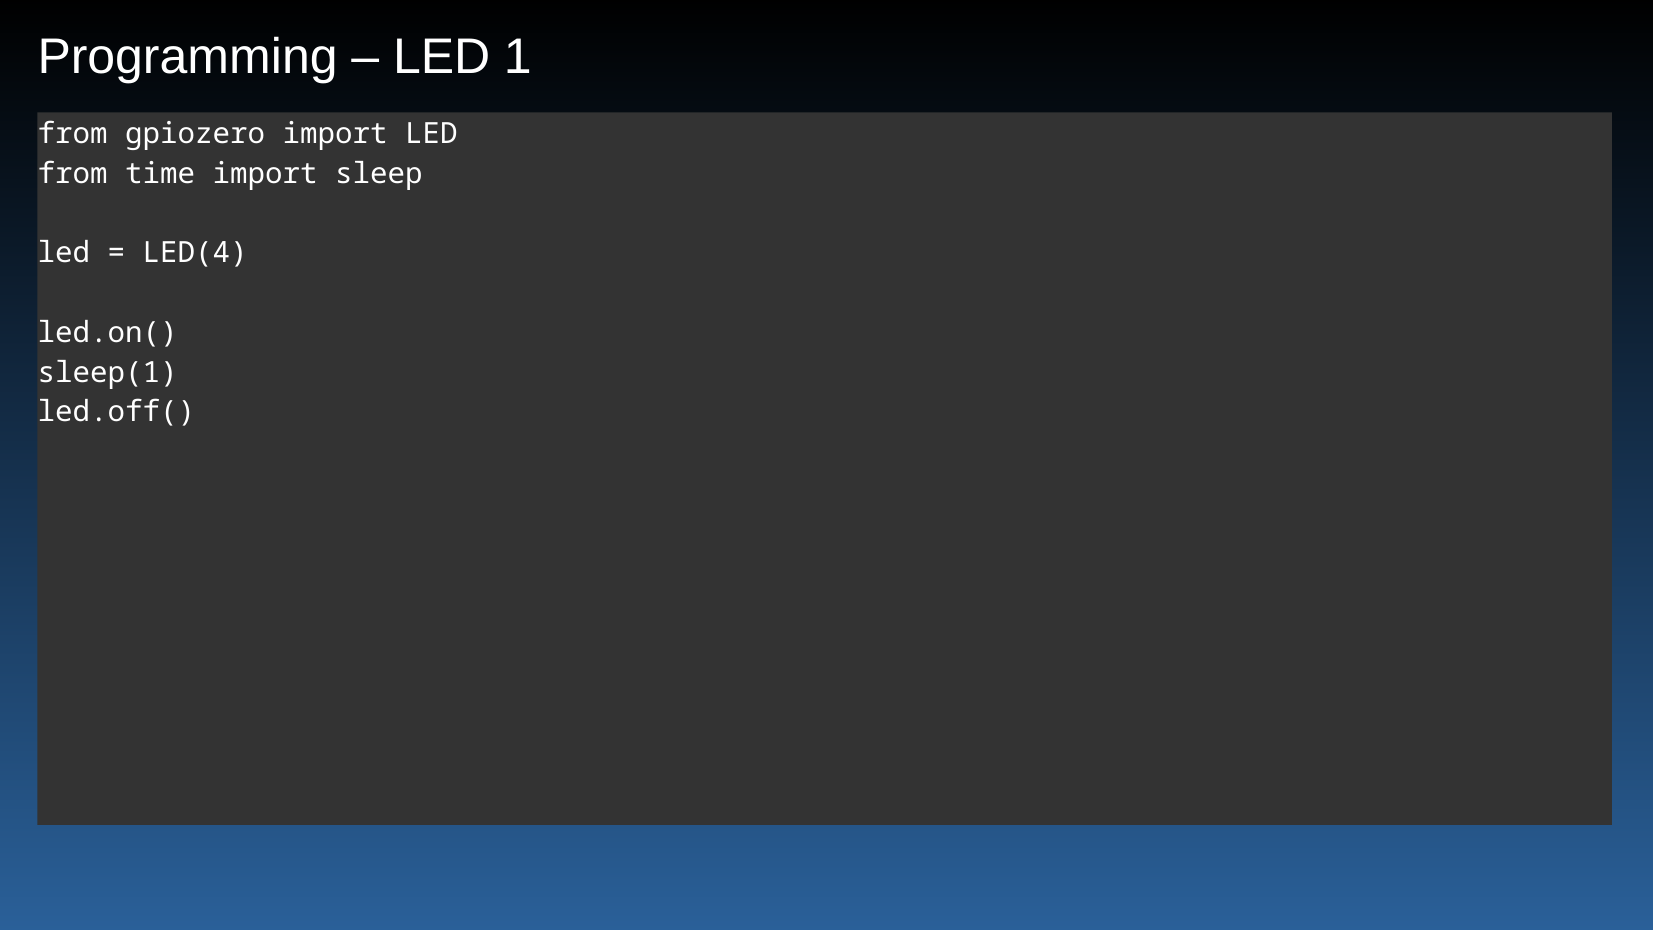

# Programming – LED 1
from gpiozero import LED
from time import sleep
led = LED(4)
led.on()
sleep(1)
led.off()